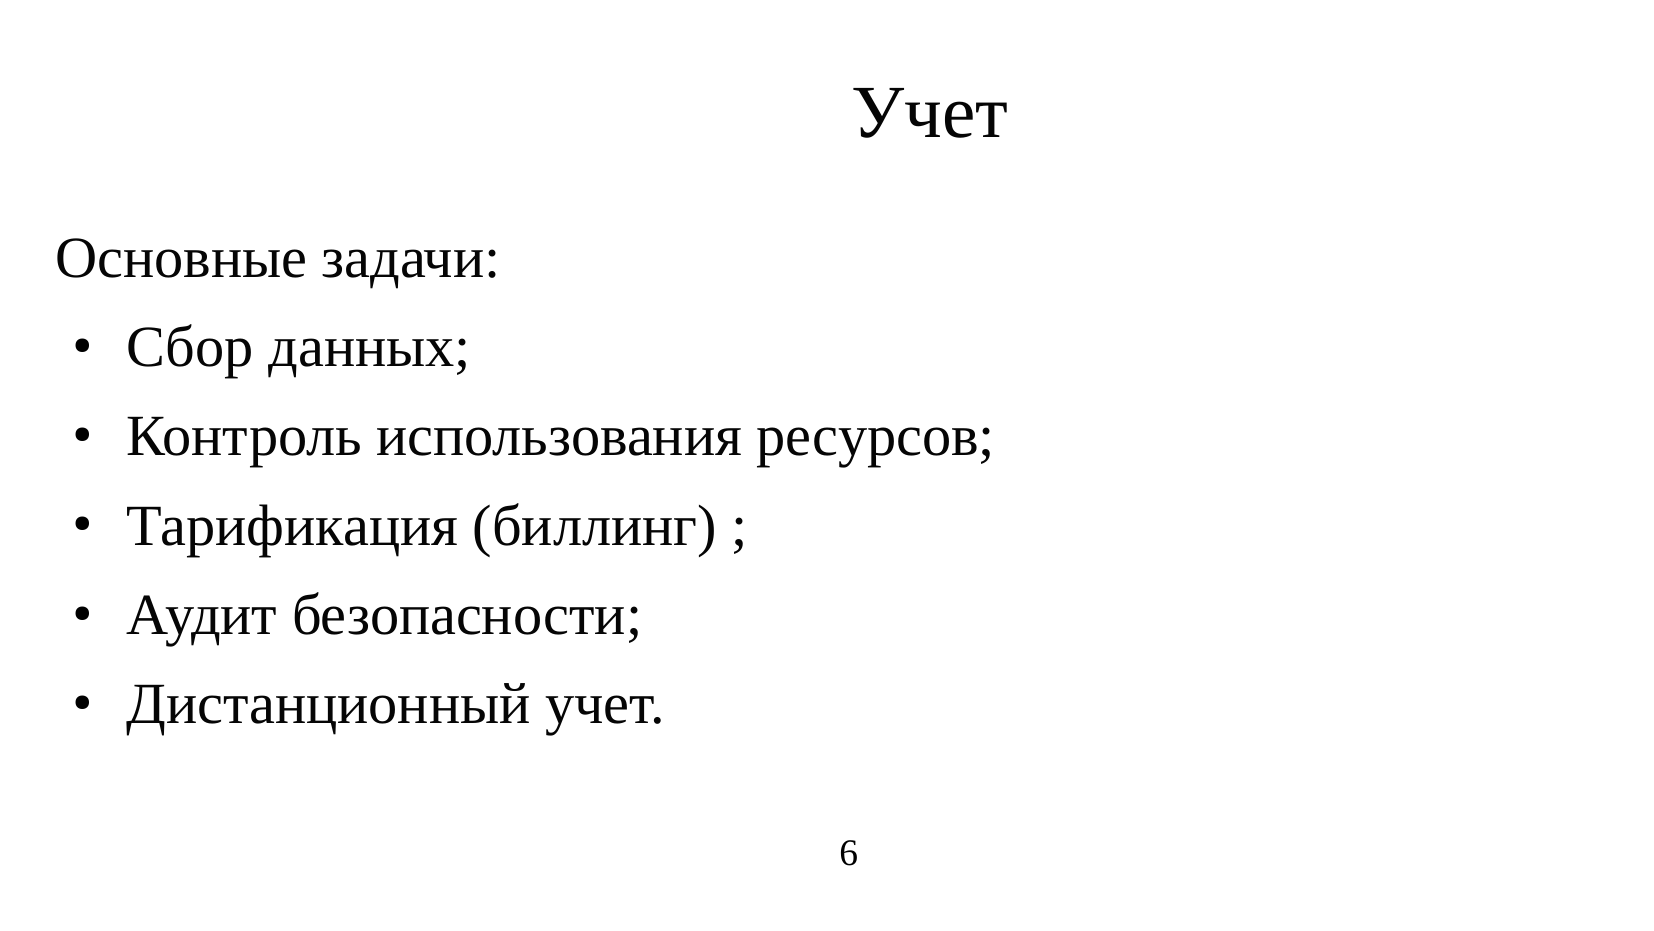

# Учет
Основные задачи:
Сбор данных;
Контроль использования ресурсов;
Тарификация (биллинг) ;
Аудит безопасности;
Дистанционный учет.
6
7